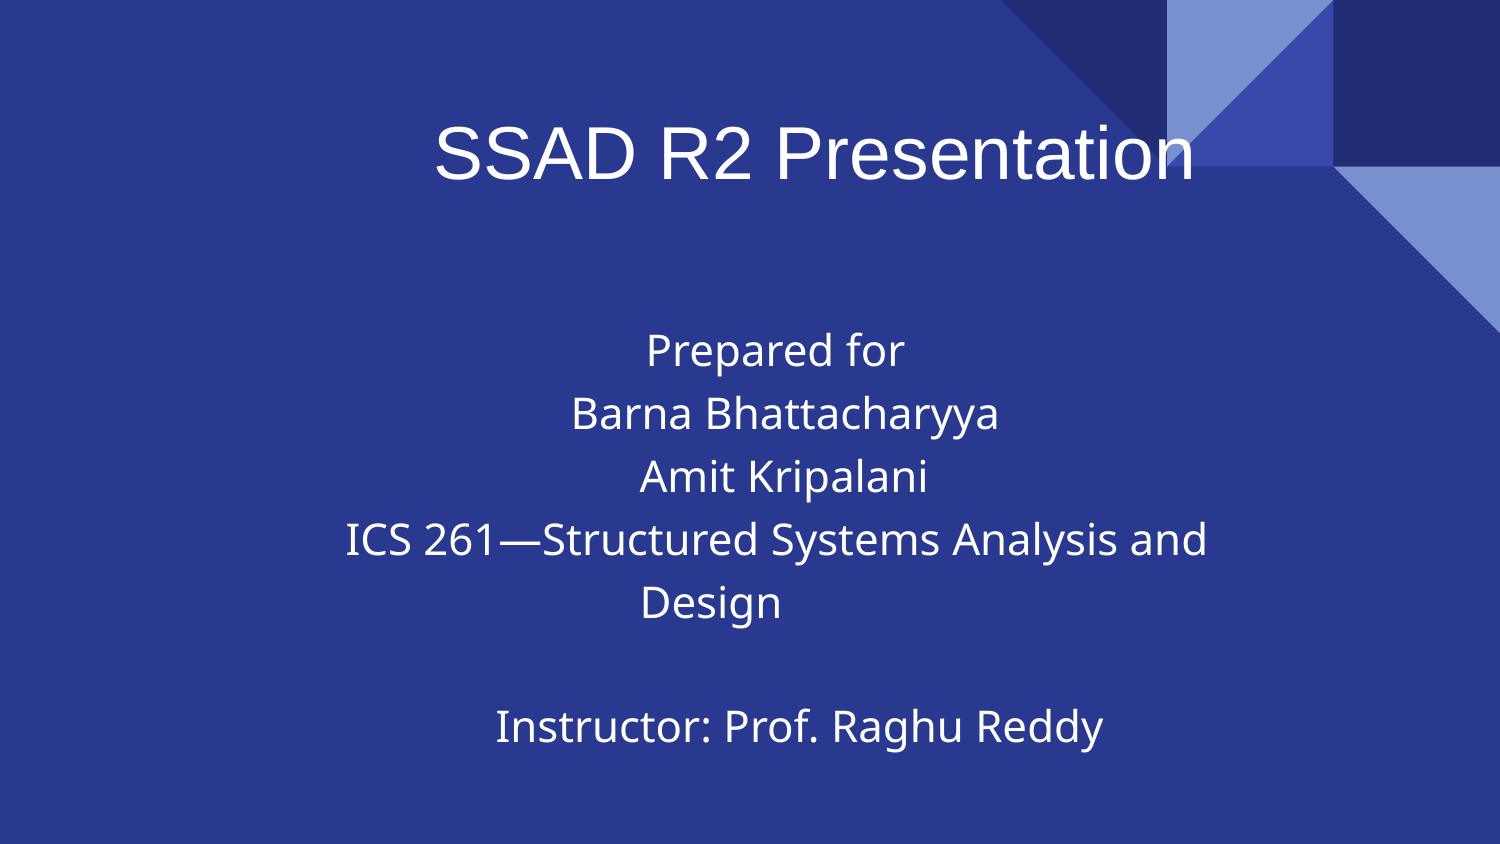

# SSAD R2 Presentation
Prepared for
Barna Bhattacharyya
				Amit Kripalani
ICS 261—Structured Systems Analysis and 		 						Design
Instructor: Prof. Raghu Reddy